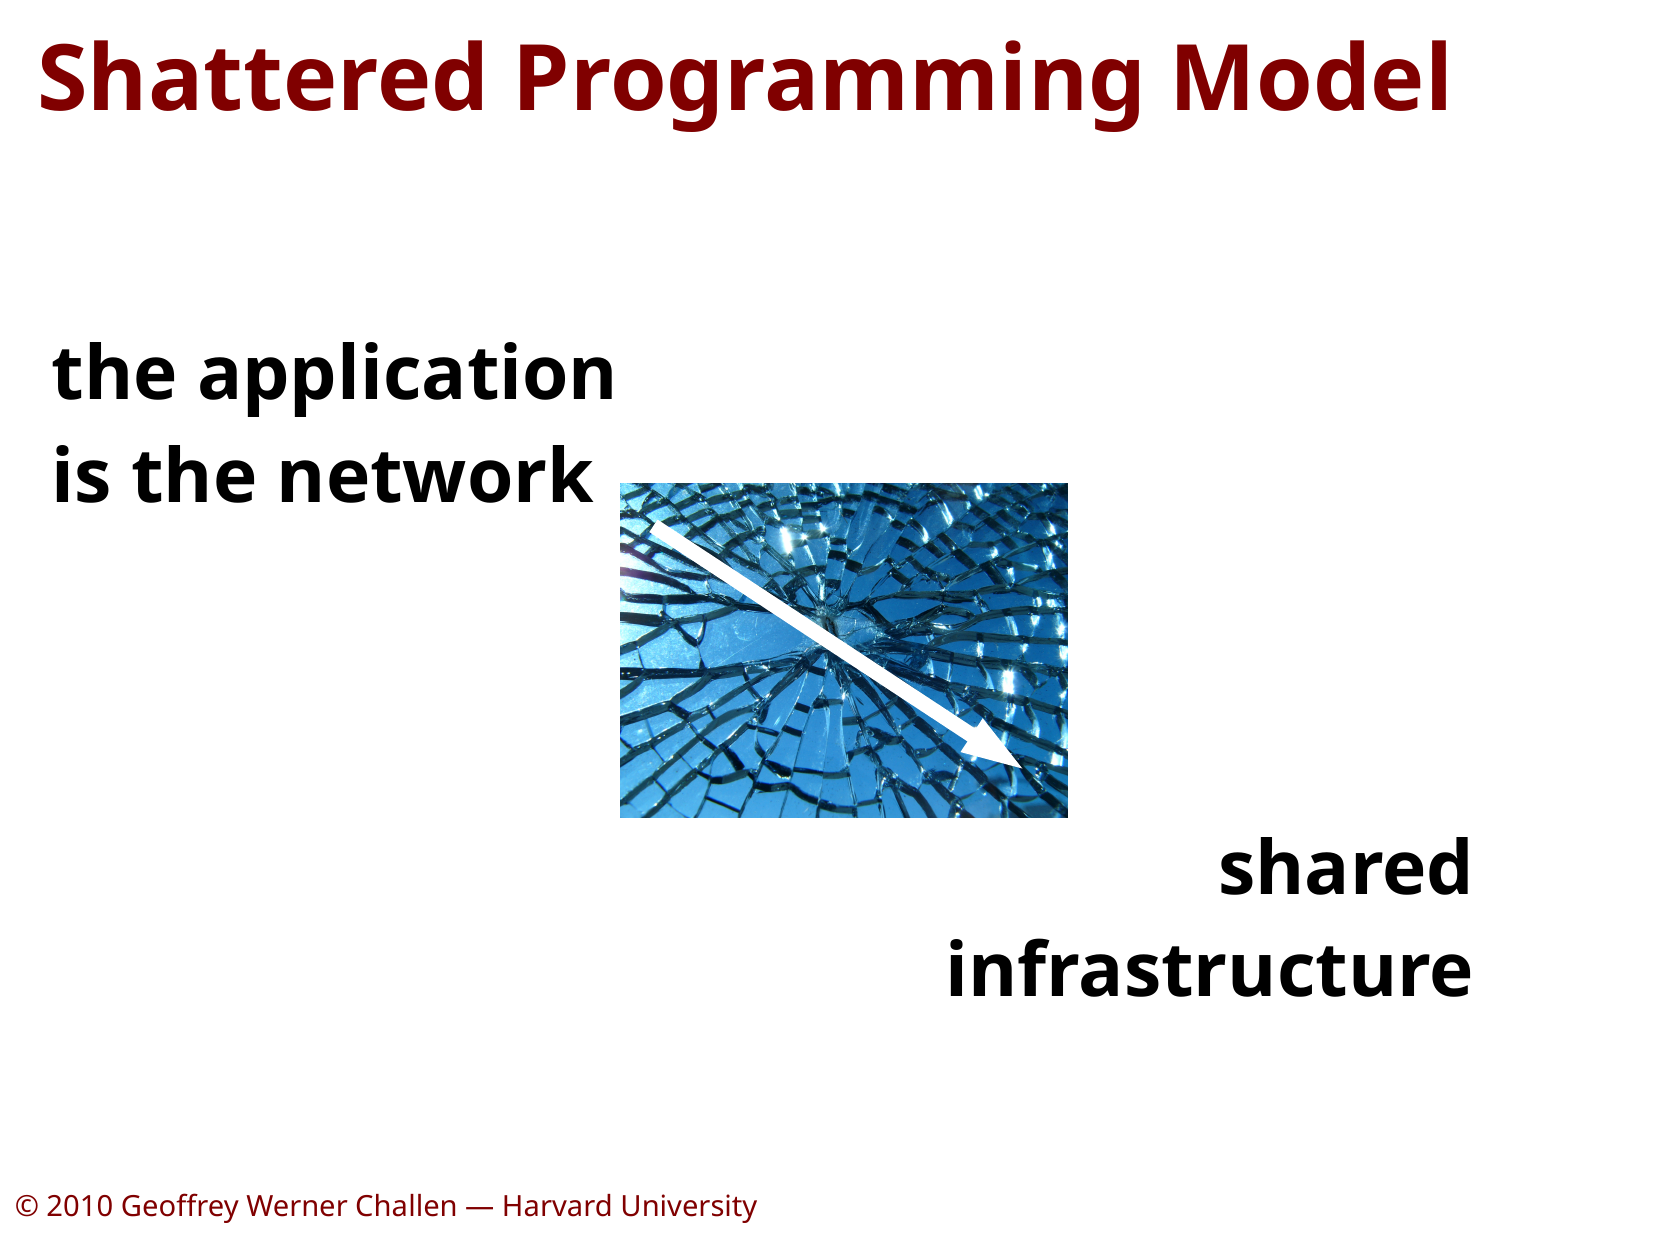

# Shattered Programming Model
the application is the network
shared infrastructure